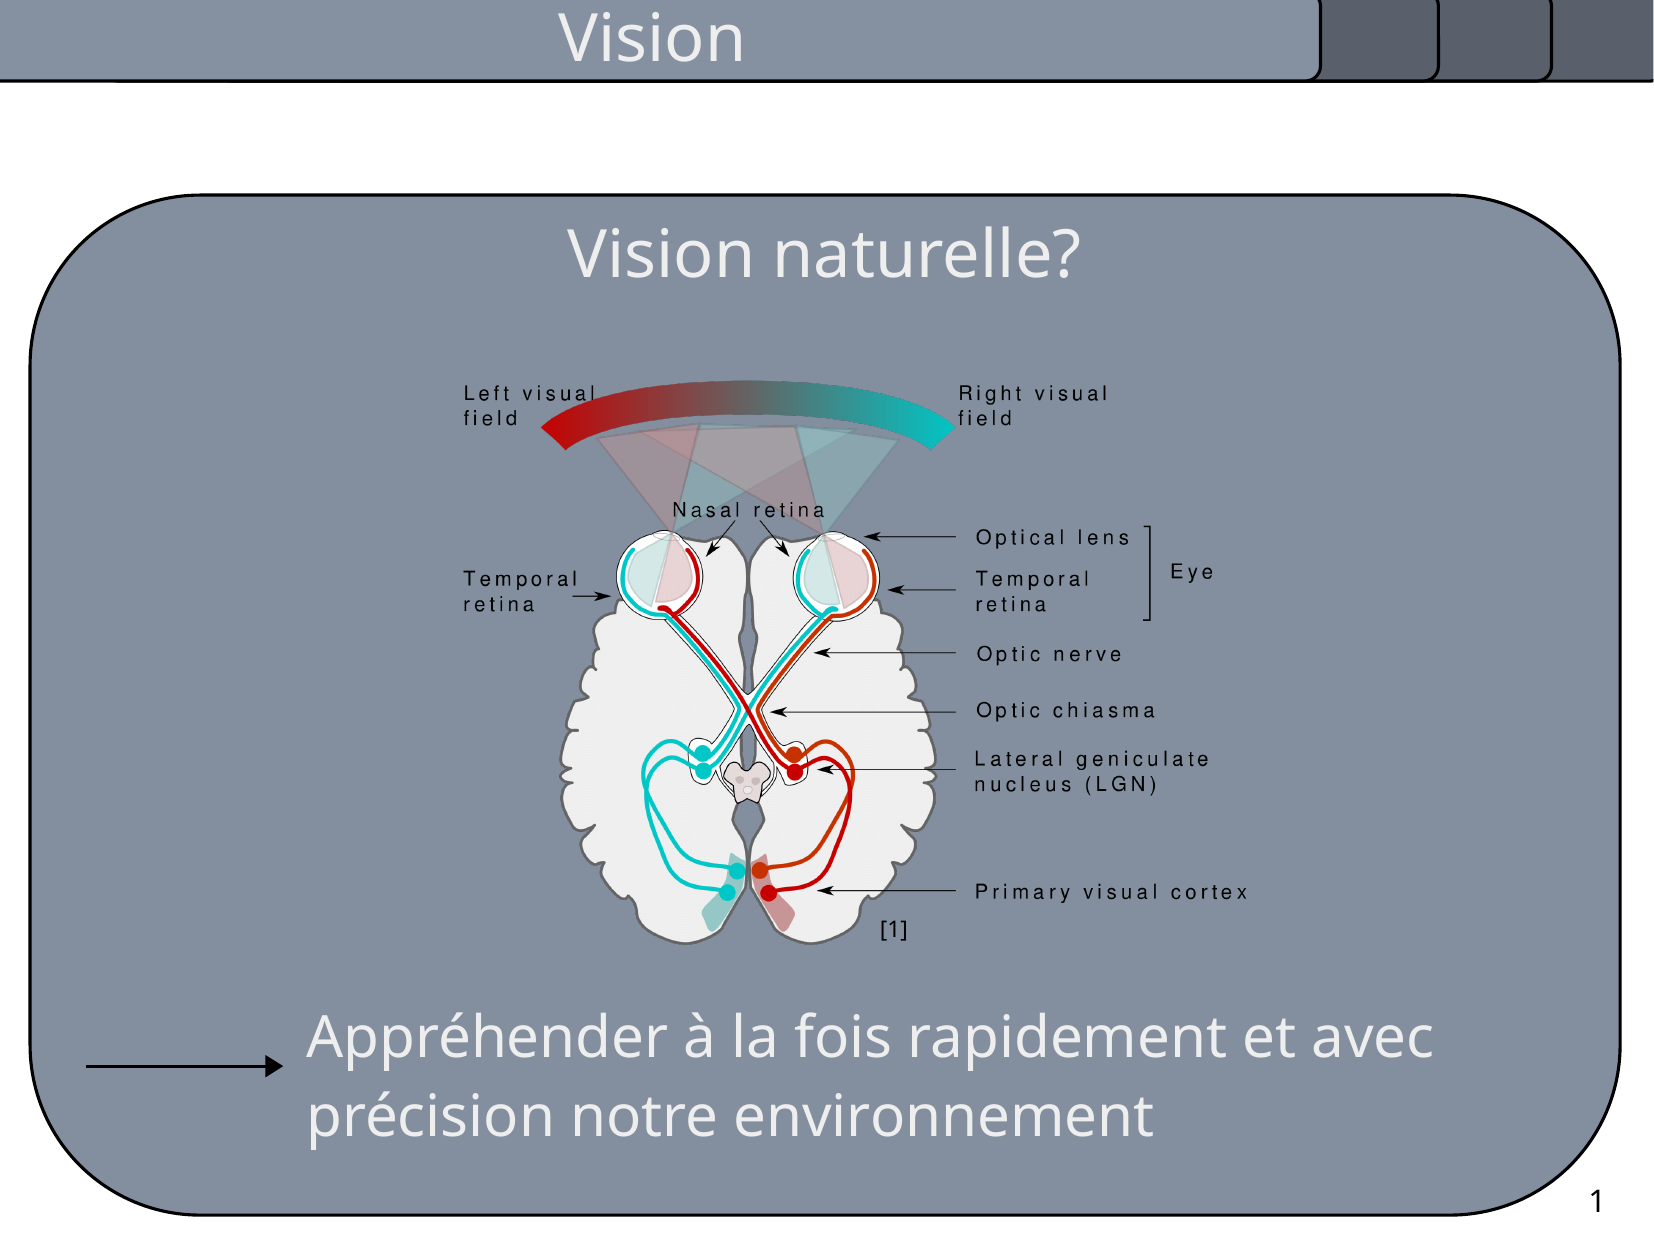

Vision
Implémentation
Comportement du modèle
Perspectives
Vision naturelle?
[1]
Appréhender à la fois rapidement et avec précision notre environnement
1